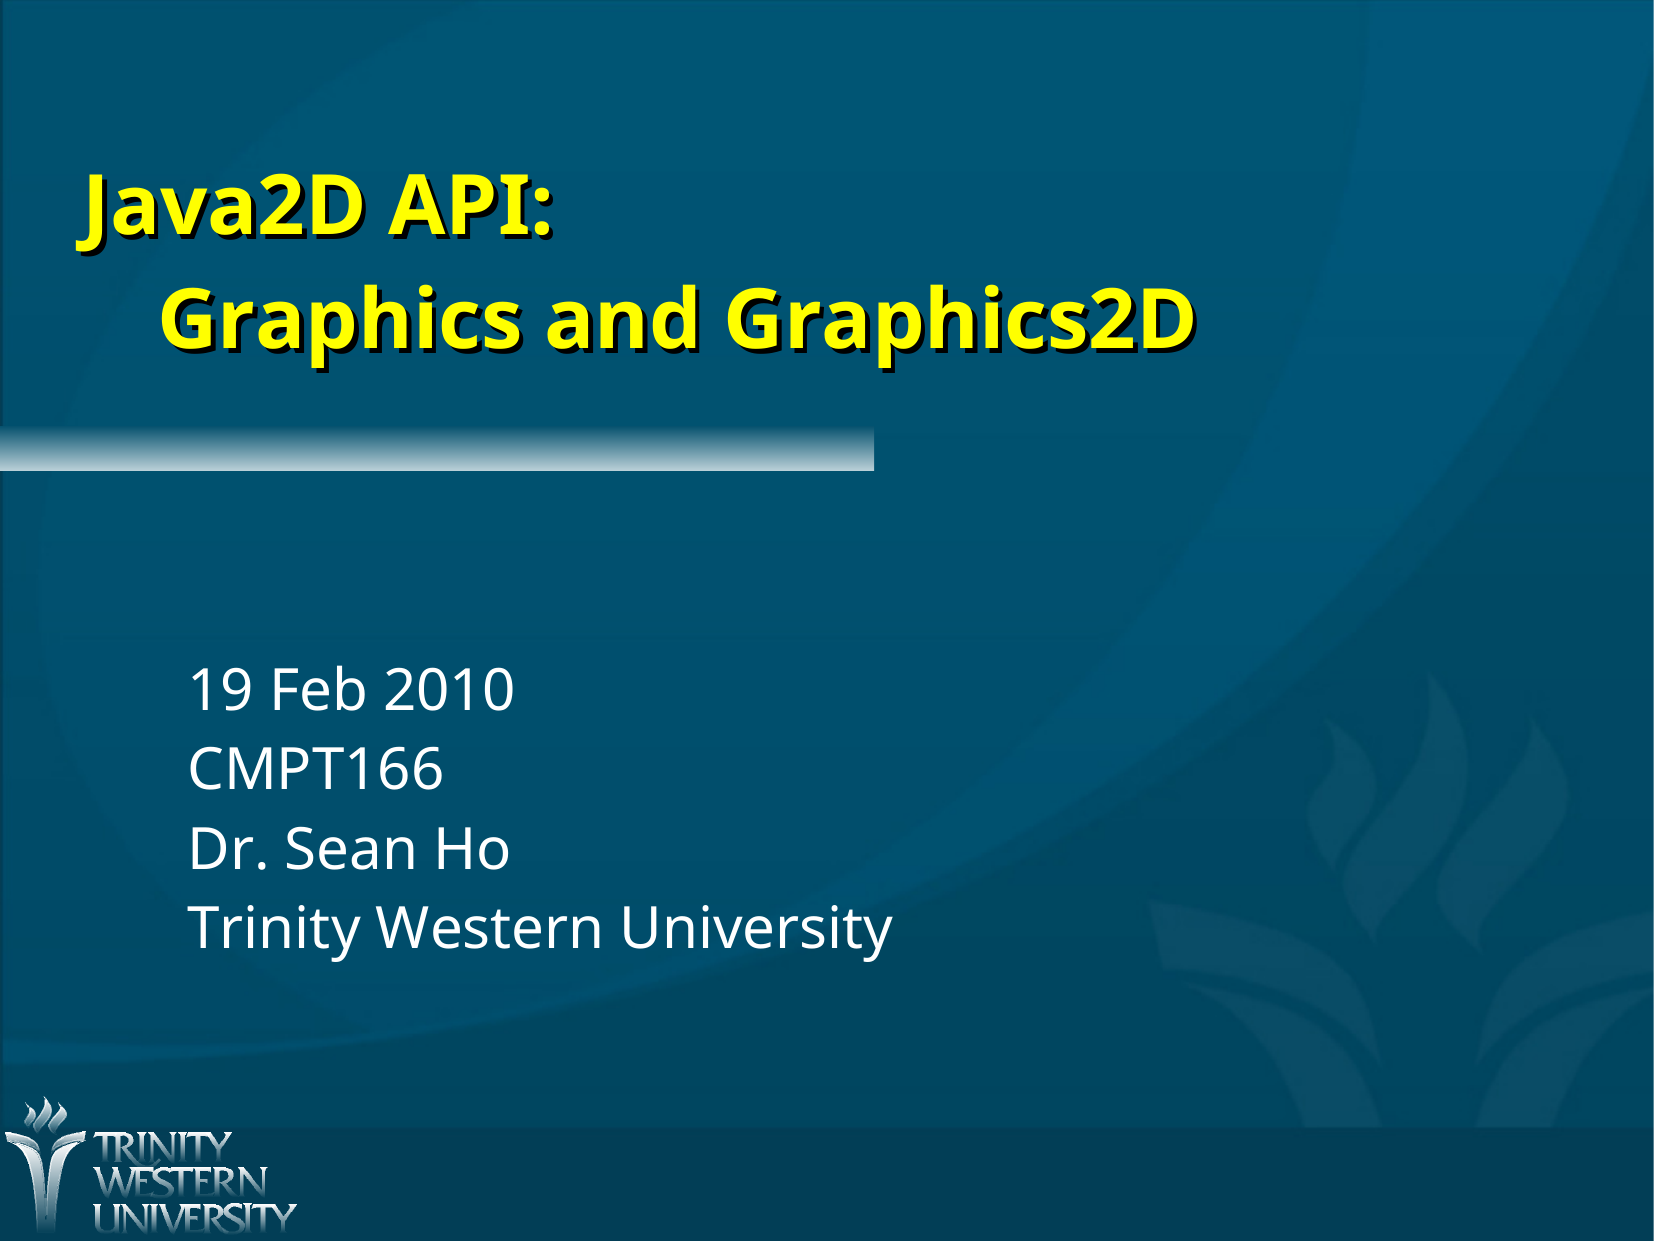

# Java2D API: Graphics and Graphics2D
19 Feb 2010
CMPT166
Dr. Sean Ho
Trinity Western University